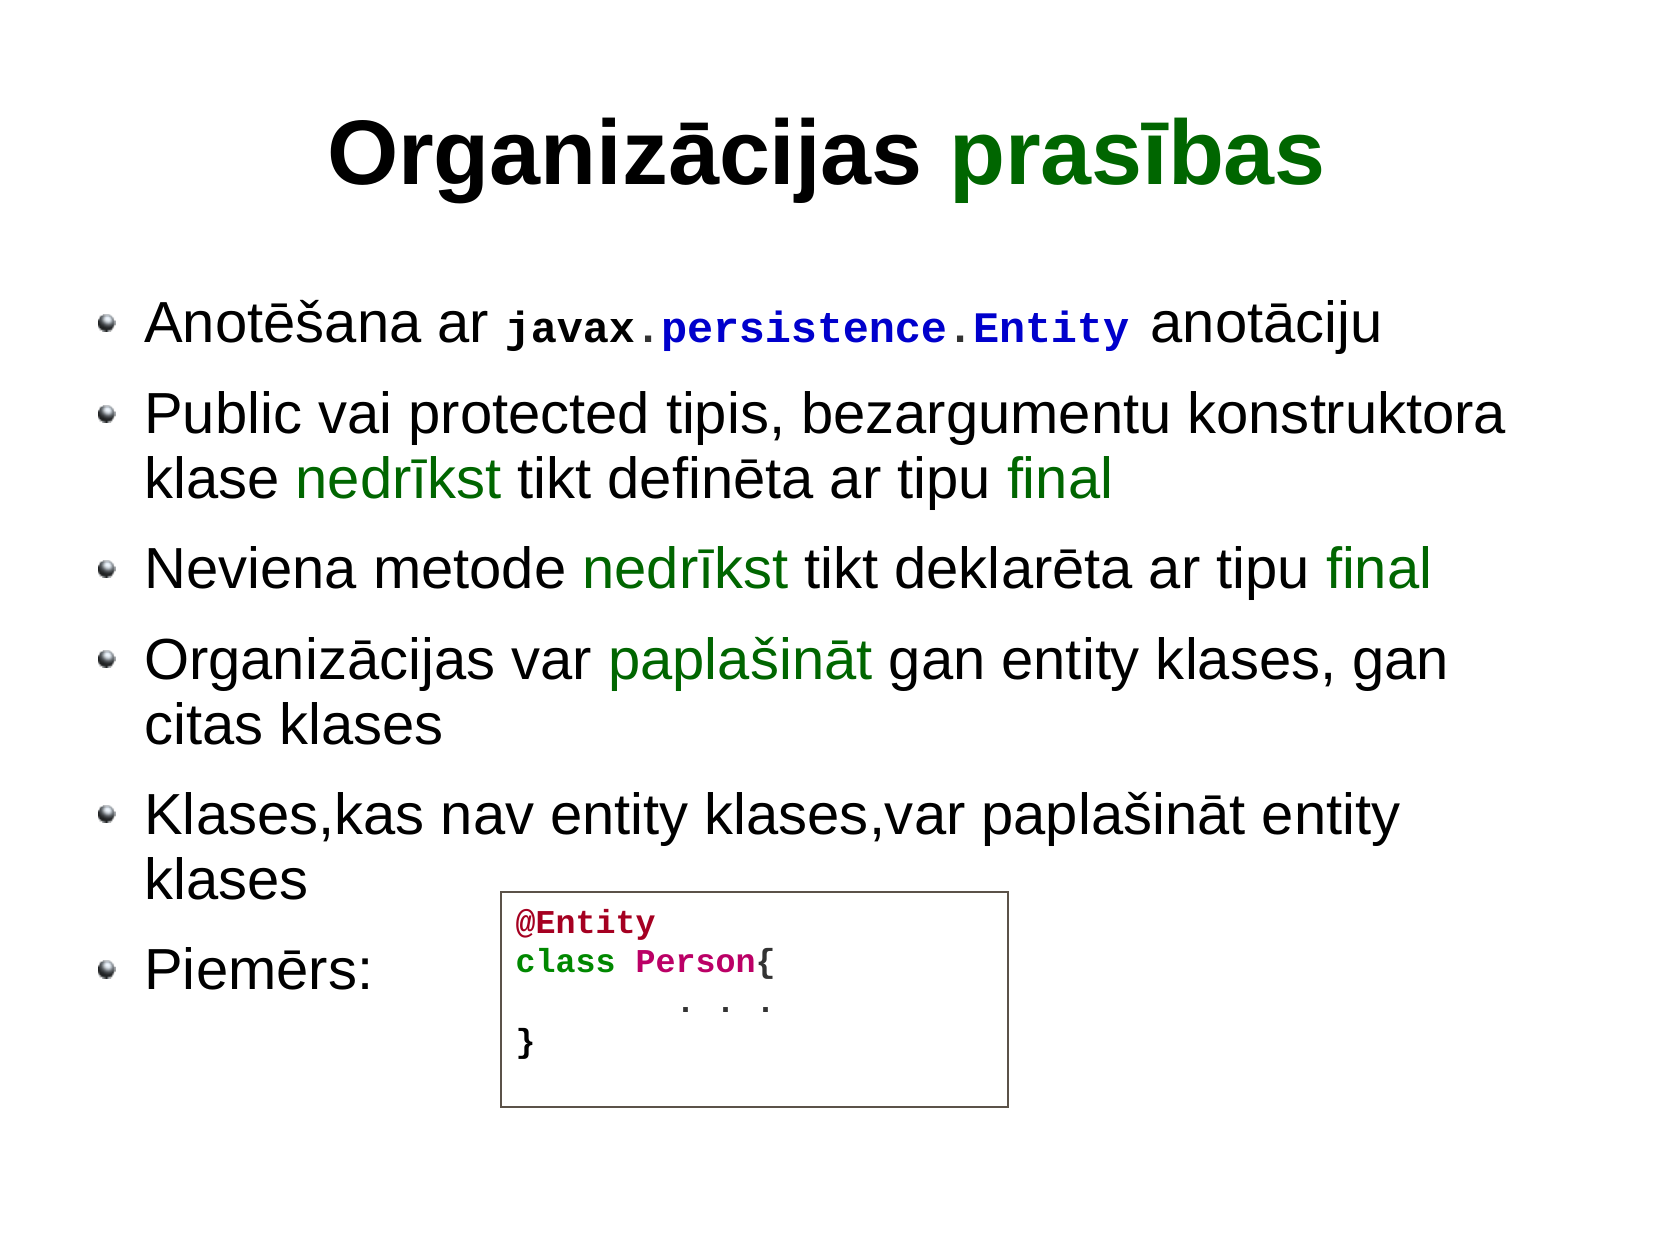

# Organizācijas prasības
Anotēšana ar javax.persistence.Entity anotāciju
Public vai protected tipis, bezargumentu konstruktora klase nedrīkst tikt definēta ar tipu final
Neviena metode nedrīkst tikt deklarēta ar tipu final
Organizācijas var paplašināt gan entity klases, gan citas klases
Klases,kas nav entity klases,var paplašināt entity klases
Piemērs:
@Entity
class Person{
 . . .
}